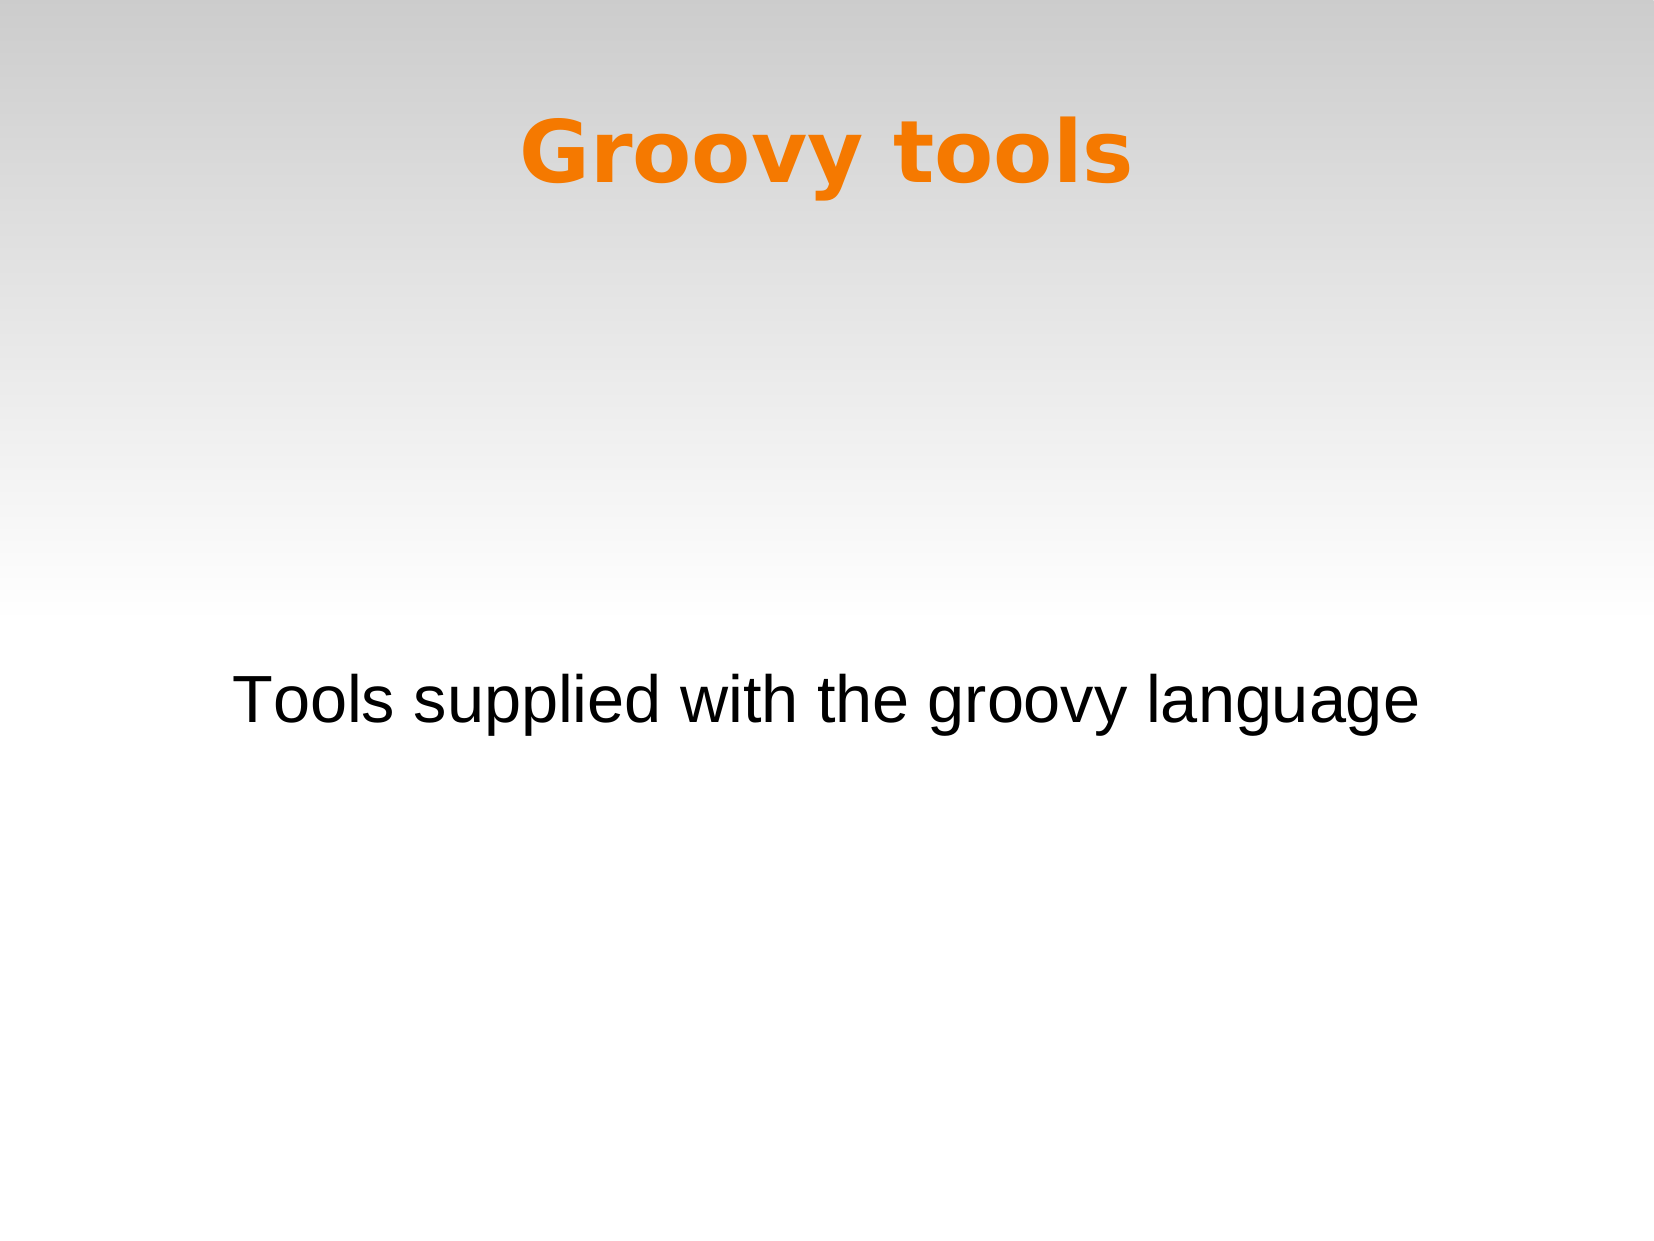

# Groovy tools
Tools supplied with the groovy language